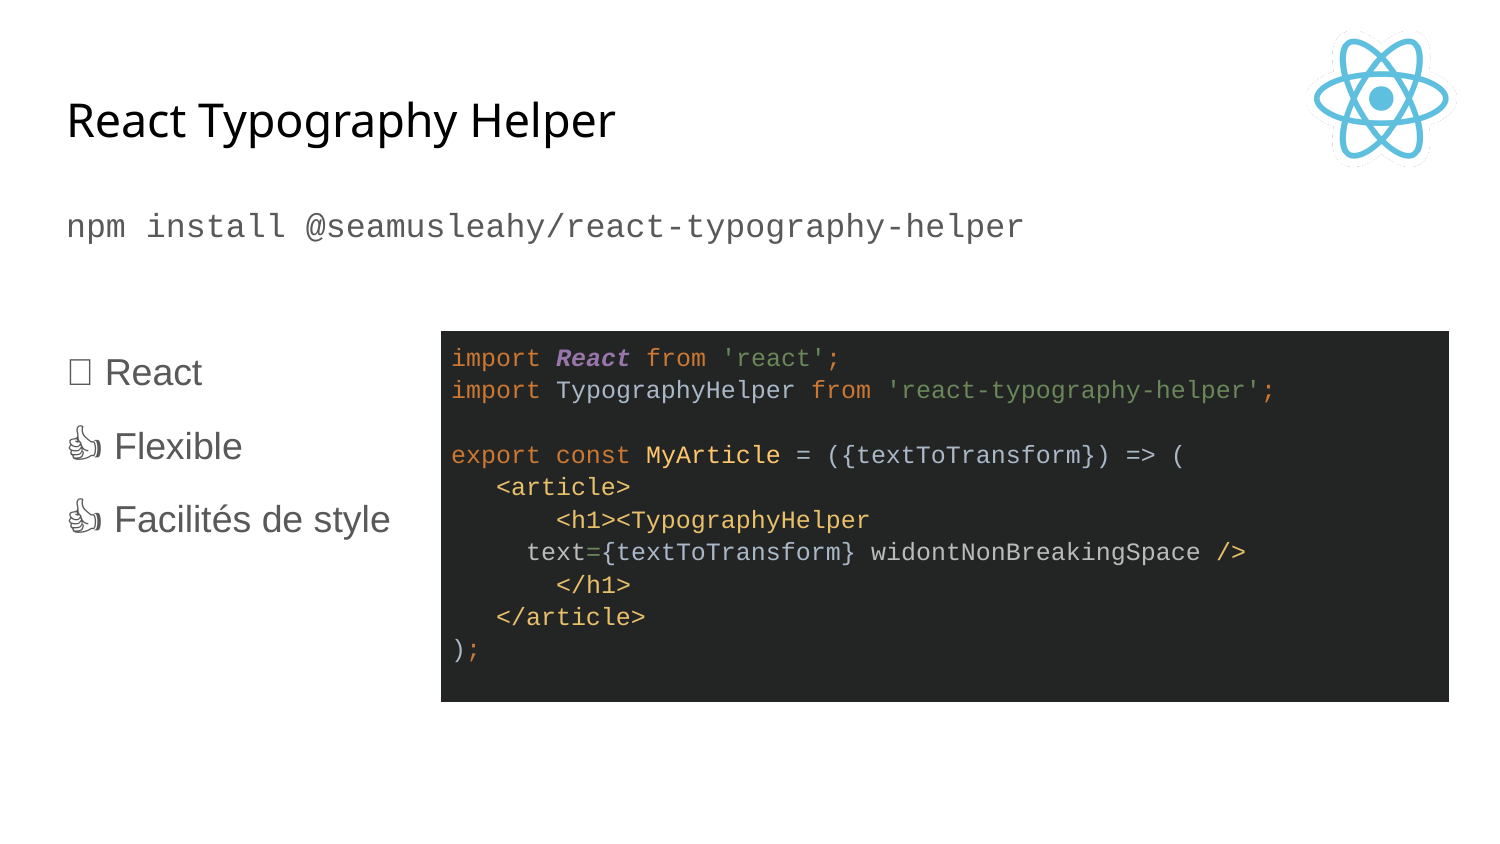

# React Typography Helper
npm install @seamusleahy/react-typography-helper
💬 React
👍 Flexible
👍 Facilités de style
| import React from 'react'; import TypographyHelper from 'react-typography-helper'; export const MyArticle = ({textToTransform}) => ( <article> <h1><TypographyHelper text={textToTransform} widontNonBreakingSpace /> </h1> </article> ); |
| --- |